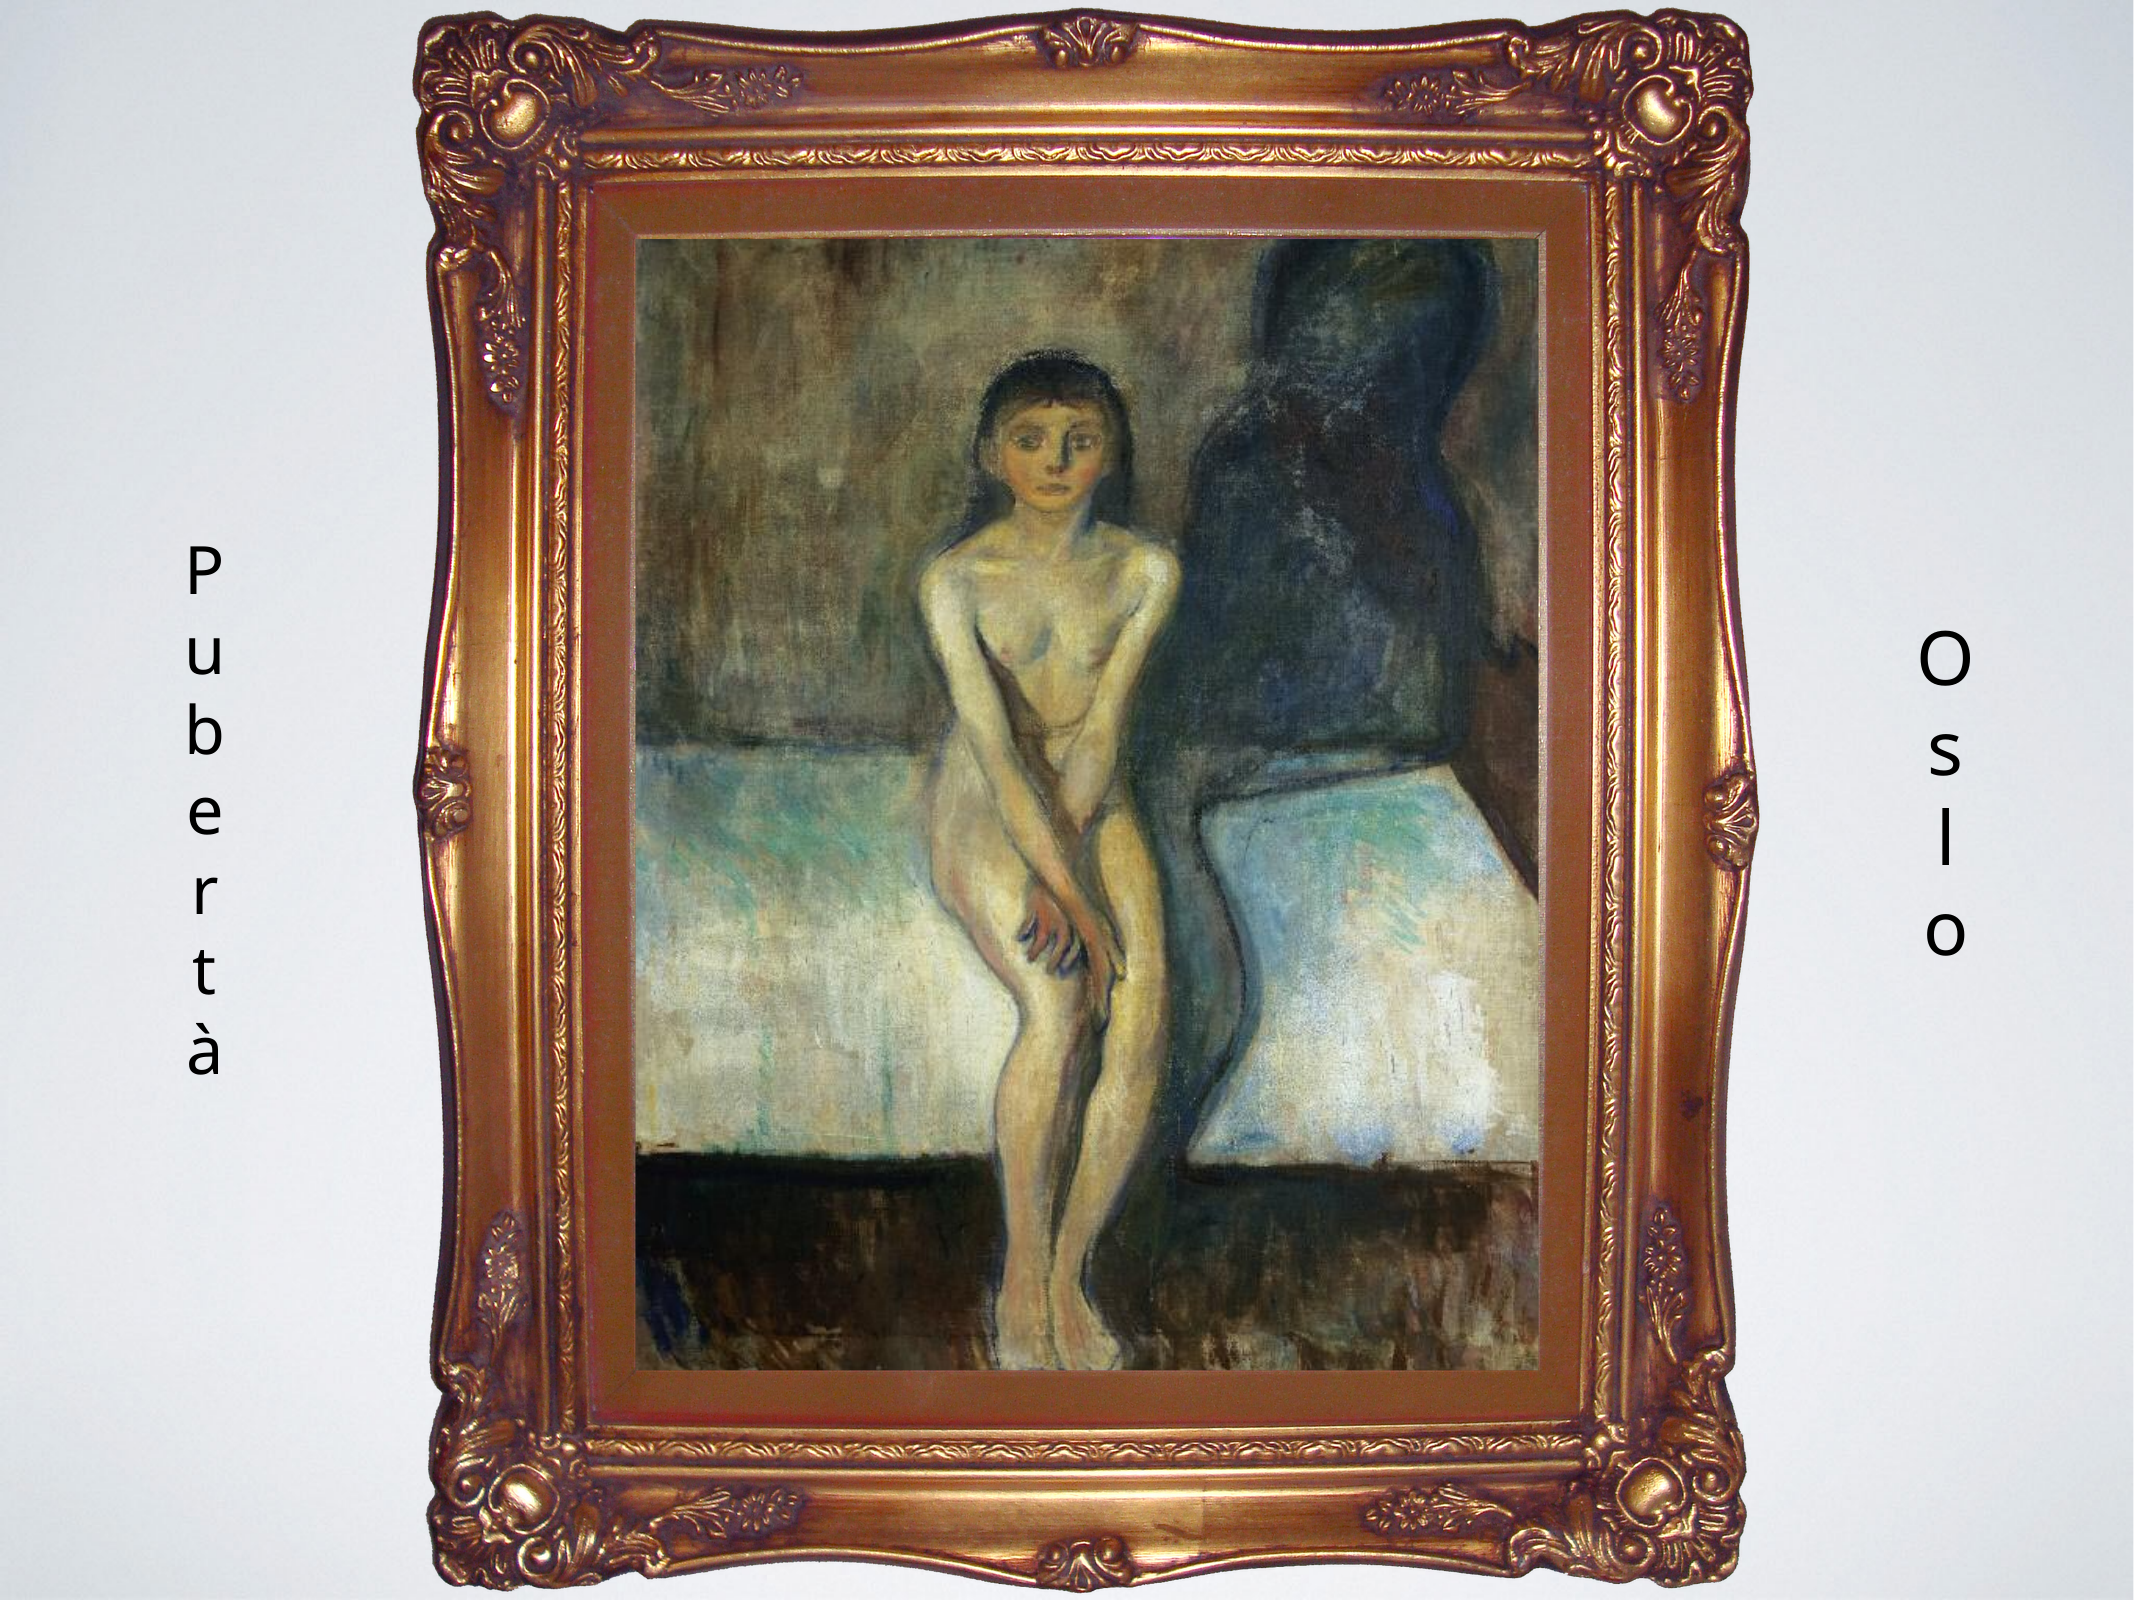

P
u
b
e
r
t
à
O
s
l
o